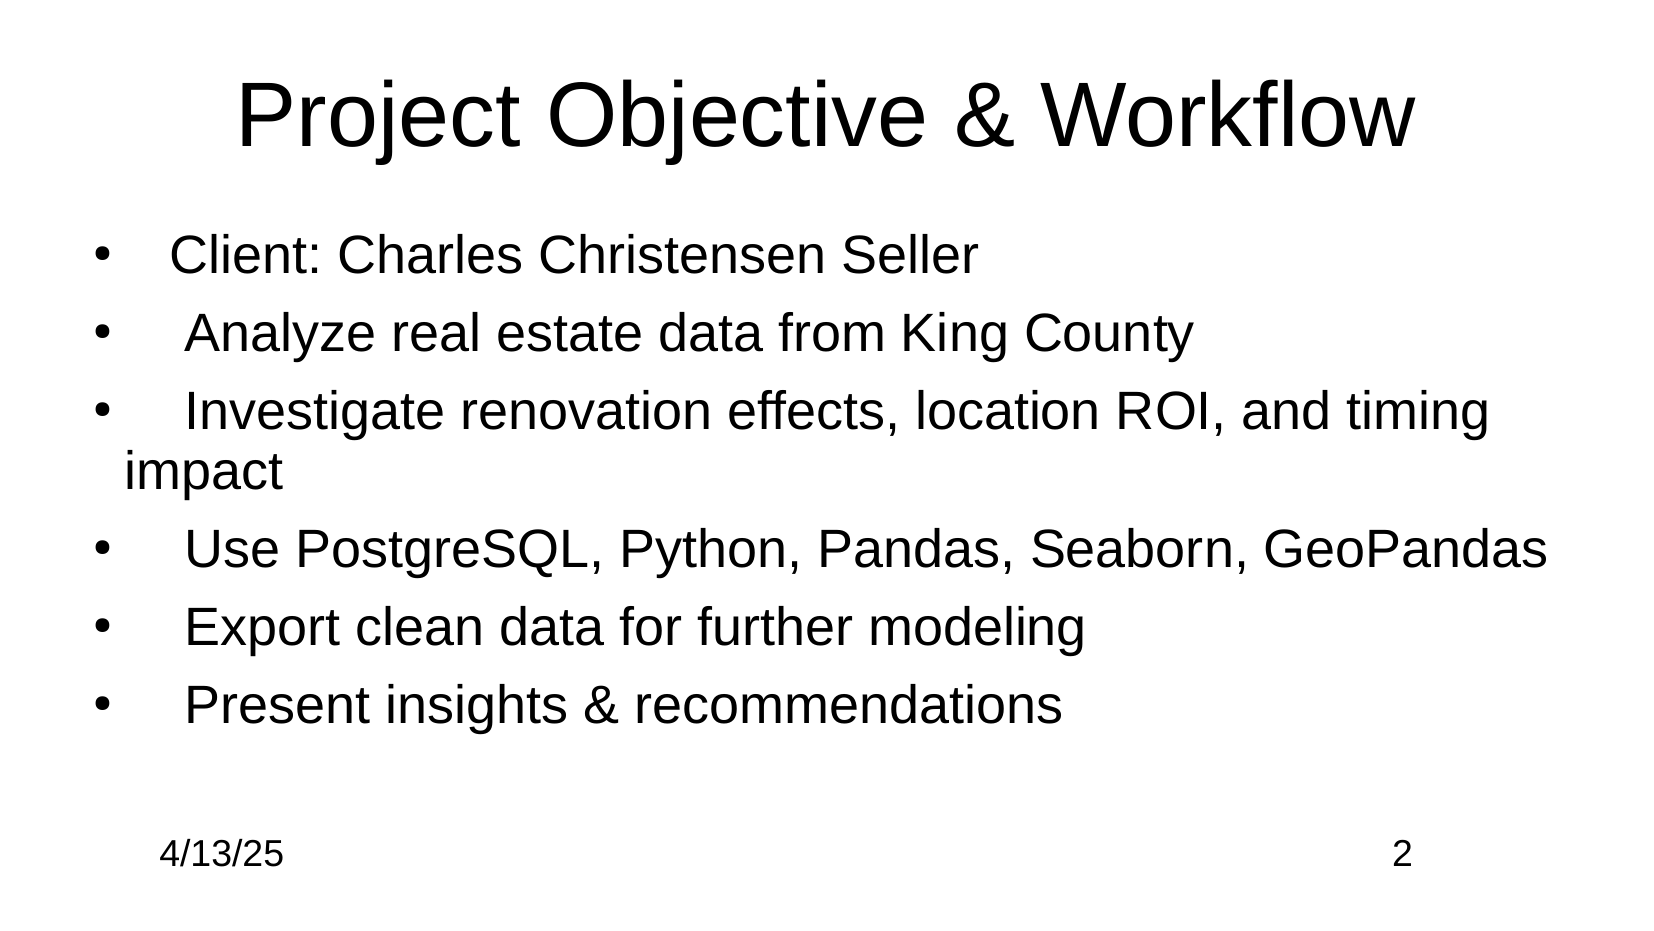

# Project Objective & Workflow
 Client: Charles Christensen Seller
 Analyze real estate data from King County
 Investigate renovation effects, location ROI, and timing impact
 Use PostgreSQL, Python, Pandas, Seaborn, GeoPandas
 Export clean data for further modeling
 Present insights & recommendations